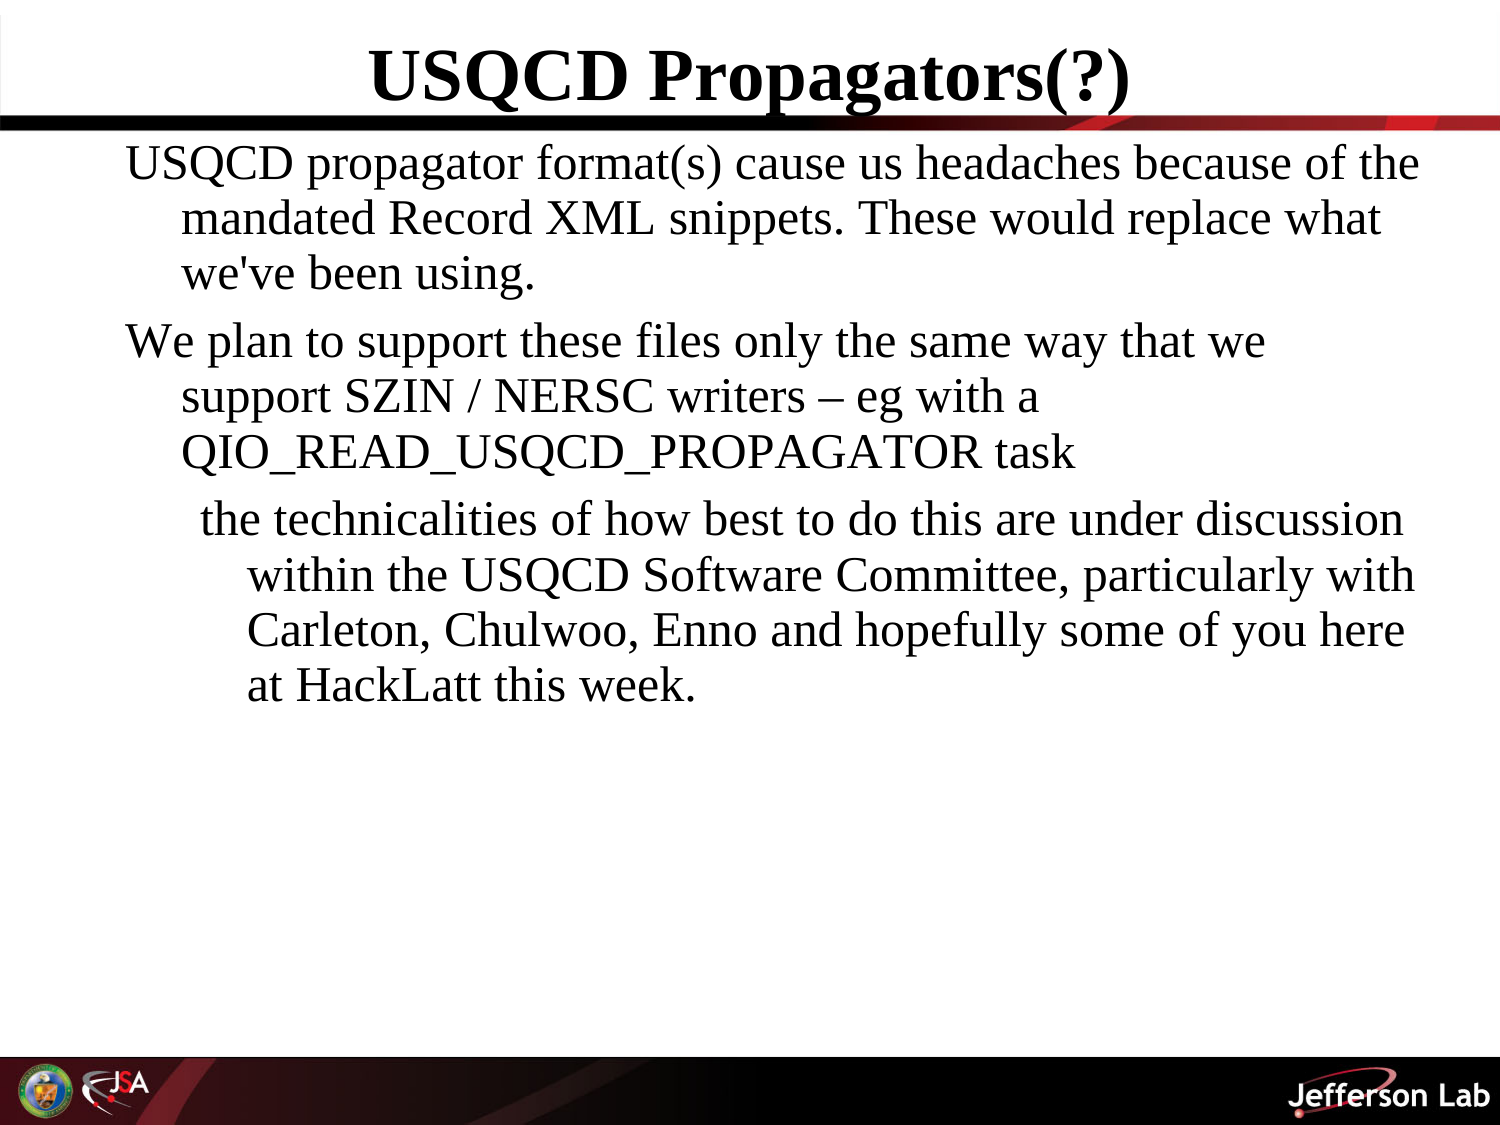

# USQCD Propagators(?)
USQCD propagator format(s) cause us headaches because of the mandated Record XML snippets. These would replace what we've been using.
We plan to support these files only the same way that we support SZIN / NERSC writers – eg with a QIO_READ_USQCD_PROPAGATOR task
the technicalities of how best to do this are under discussion within the USQCD Software Committee, particularly with Carleton, Chulwoo, Enno and hopefully some of you here at HackLatt this week.